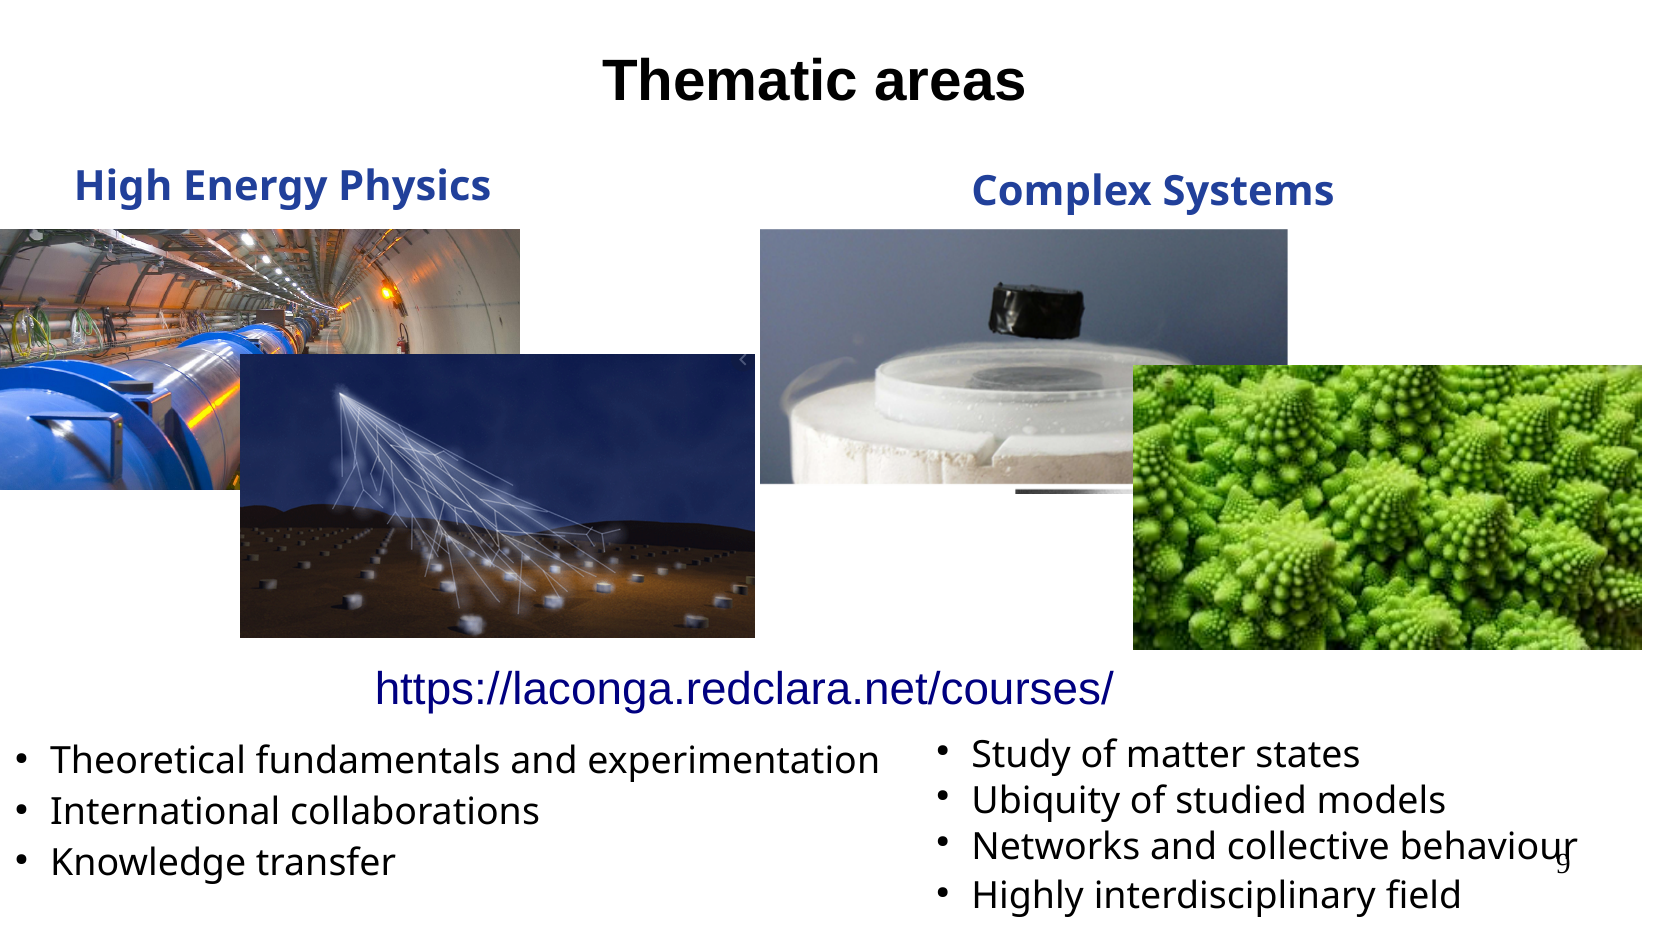

Thematic areas
High Energy Physics
Complex Systems
https://laconga.redclara.net/courses/
Study of matter states
Ubiquity of studied models
Networks and collective behaviour
Highly interdisciplinary field
Theoretical fundamentals and experimentation
International collaborations
Knowledge transfer
9